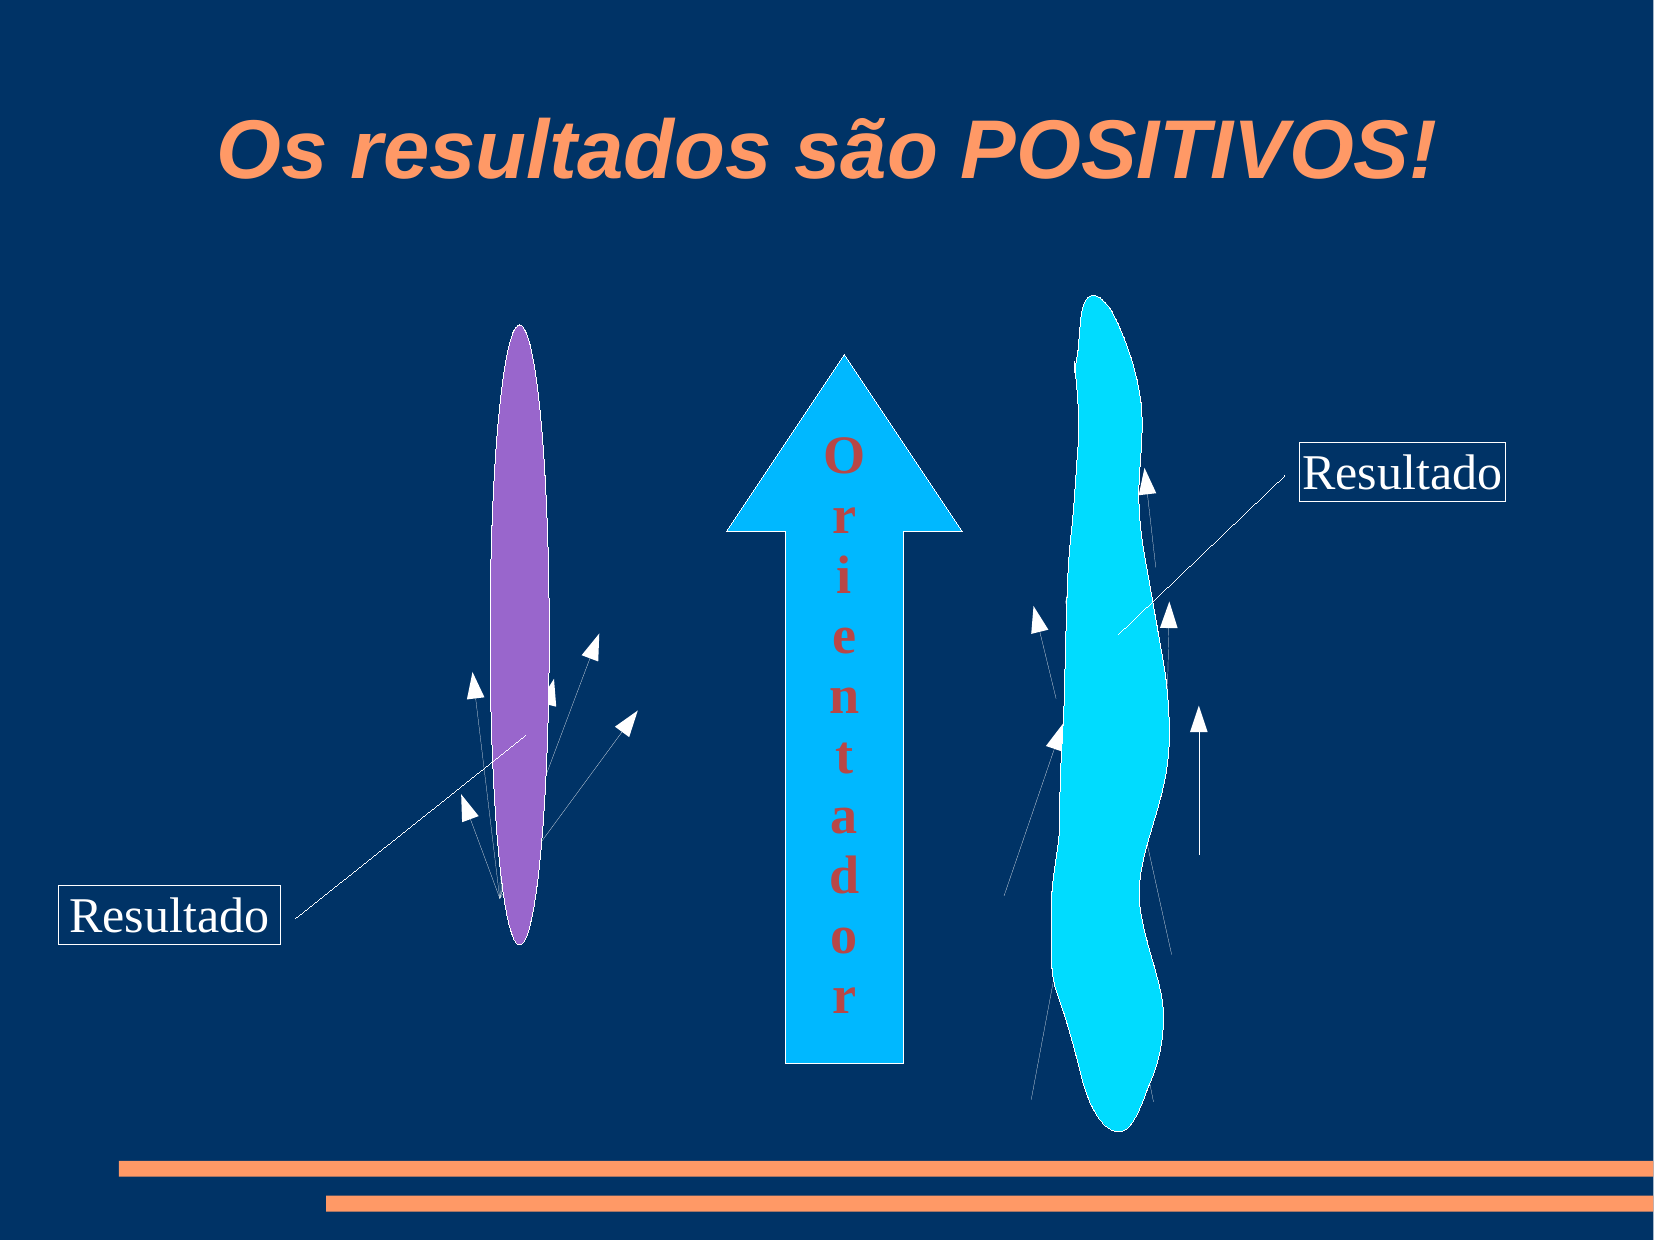

# Os resultados são POSITIVOS!
O
r
i
e
n
t
a
d
o
r
Resultado
Resultado